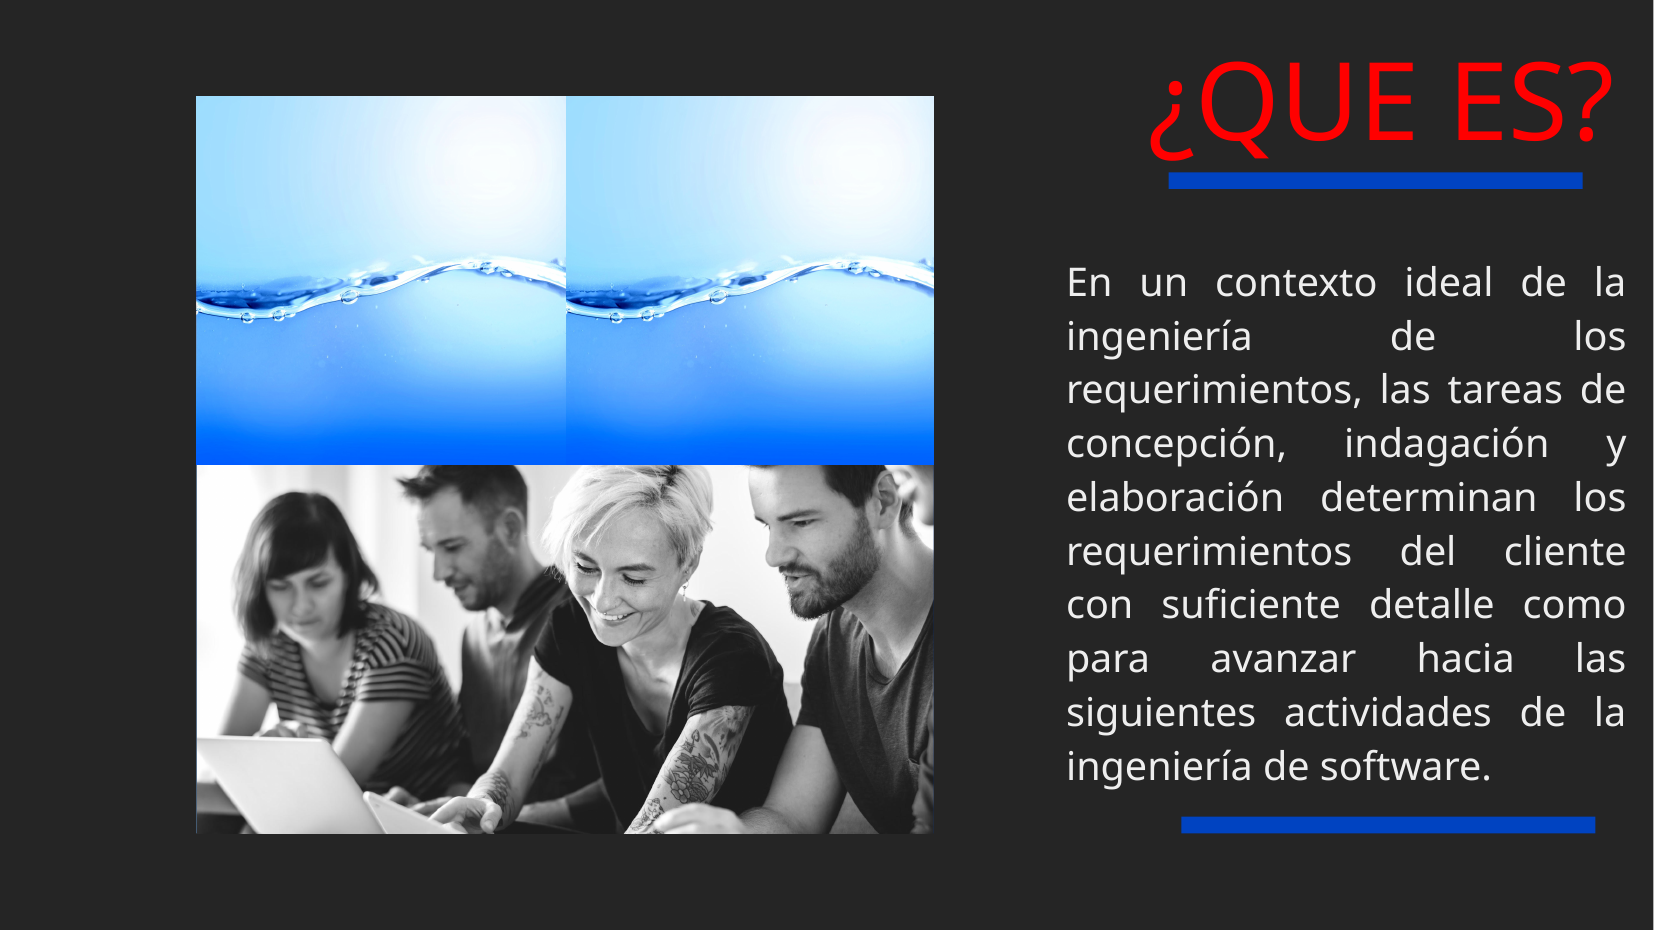

# ¿QUE ES?
En un contexto ideal de la ingeniería de los requerimientos, las tareas de concepción, indagación y elaboración determinan los requerimientos del cliente con suficiente detalle como para avanzar hacia las siguientes actividades de la ingeniería de software.